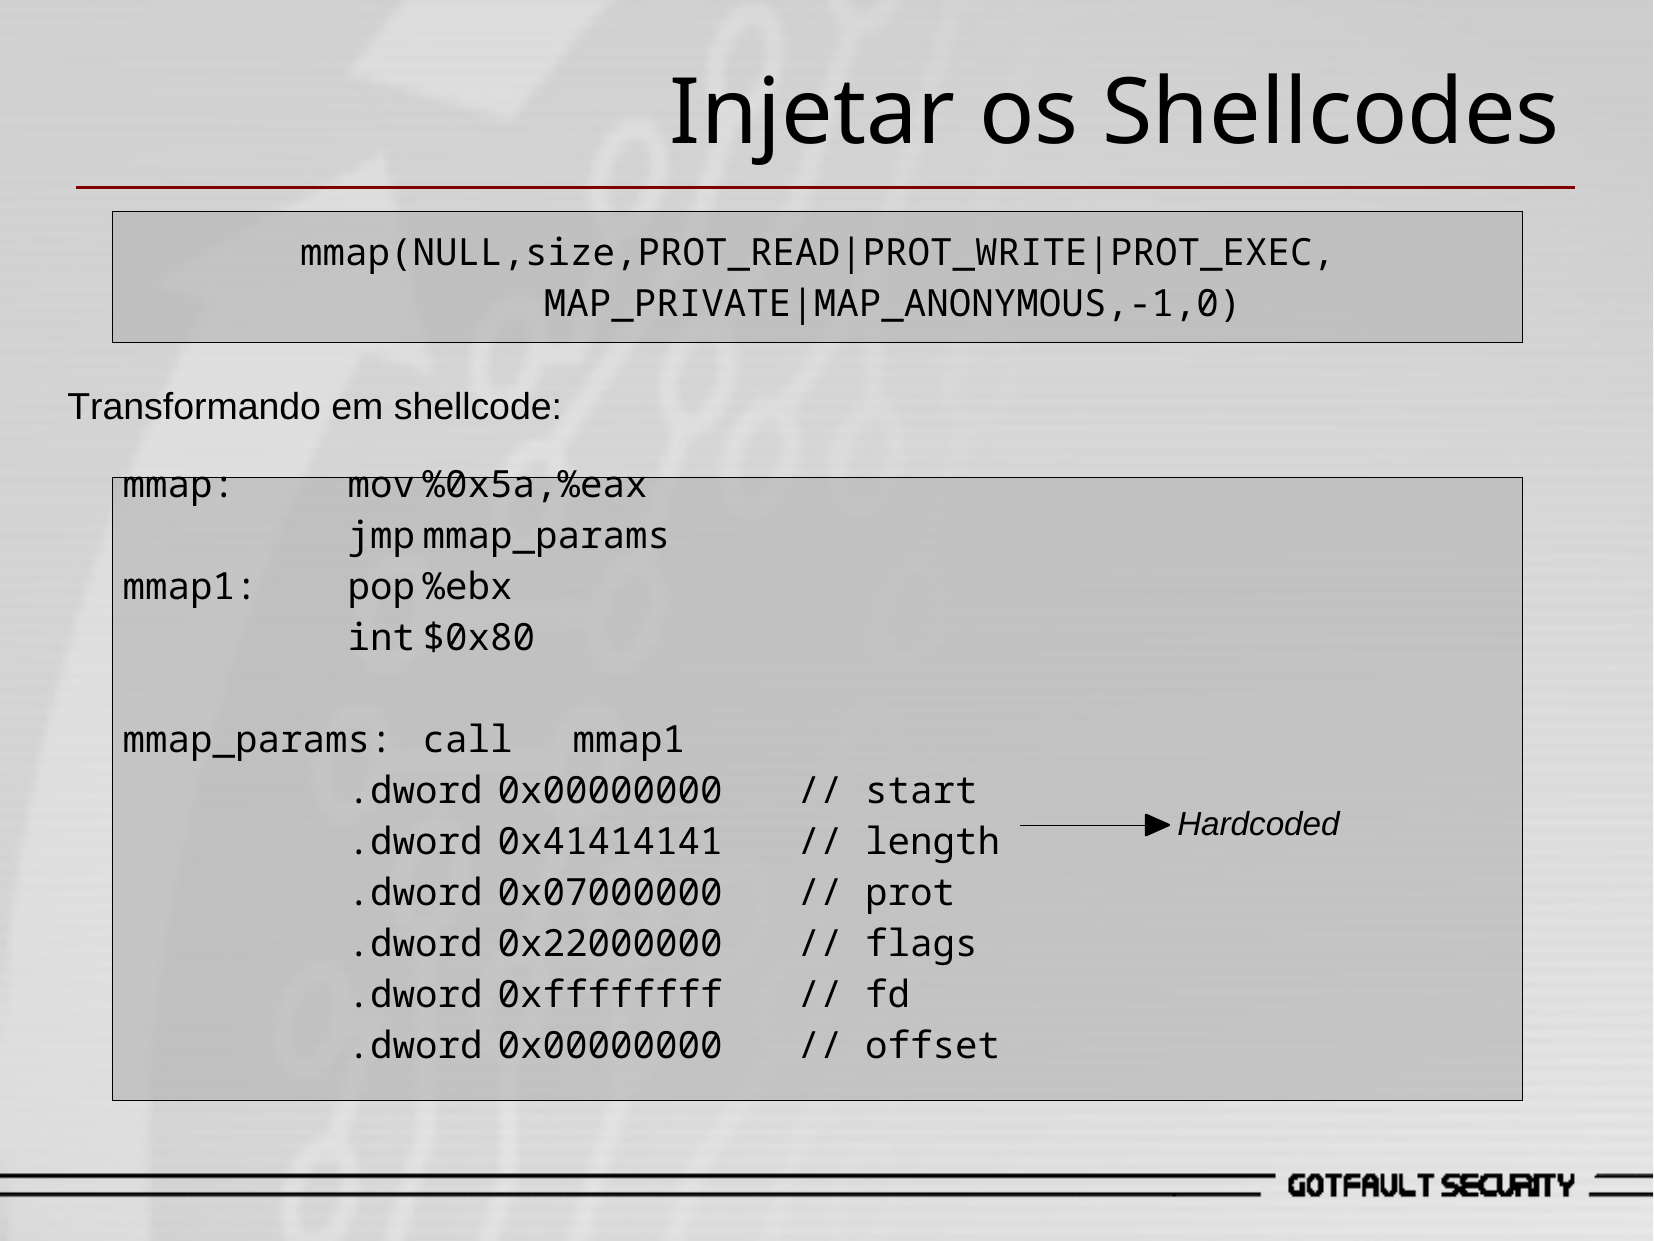

Injetar os Shellcodes
mmap(NULL,size,PROT_READ|PROT_WRITE|PROT_EXEC,
		MAP_PRIVATE|MAP_ANONYMOUS,-1,0)
Transformando em shellcode:
mmap:		mov	%0x5a,%eax
			jmp	mmap_params
mmap1:		pop	%ebx
			int	$0x80
mmap_params:	call	mmap1
			.dword	0x00000000	// start
			.dword	0x41414141	// length
			.dword	0x07000000	// prot
			.dword	0x22000000	// flags
			.dword	0xffffffff	// fd
			.dword	0x00000000	// offset
Hardcoded